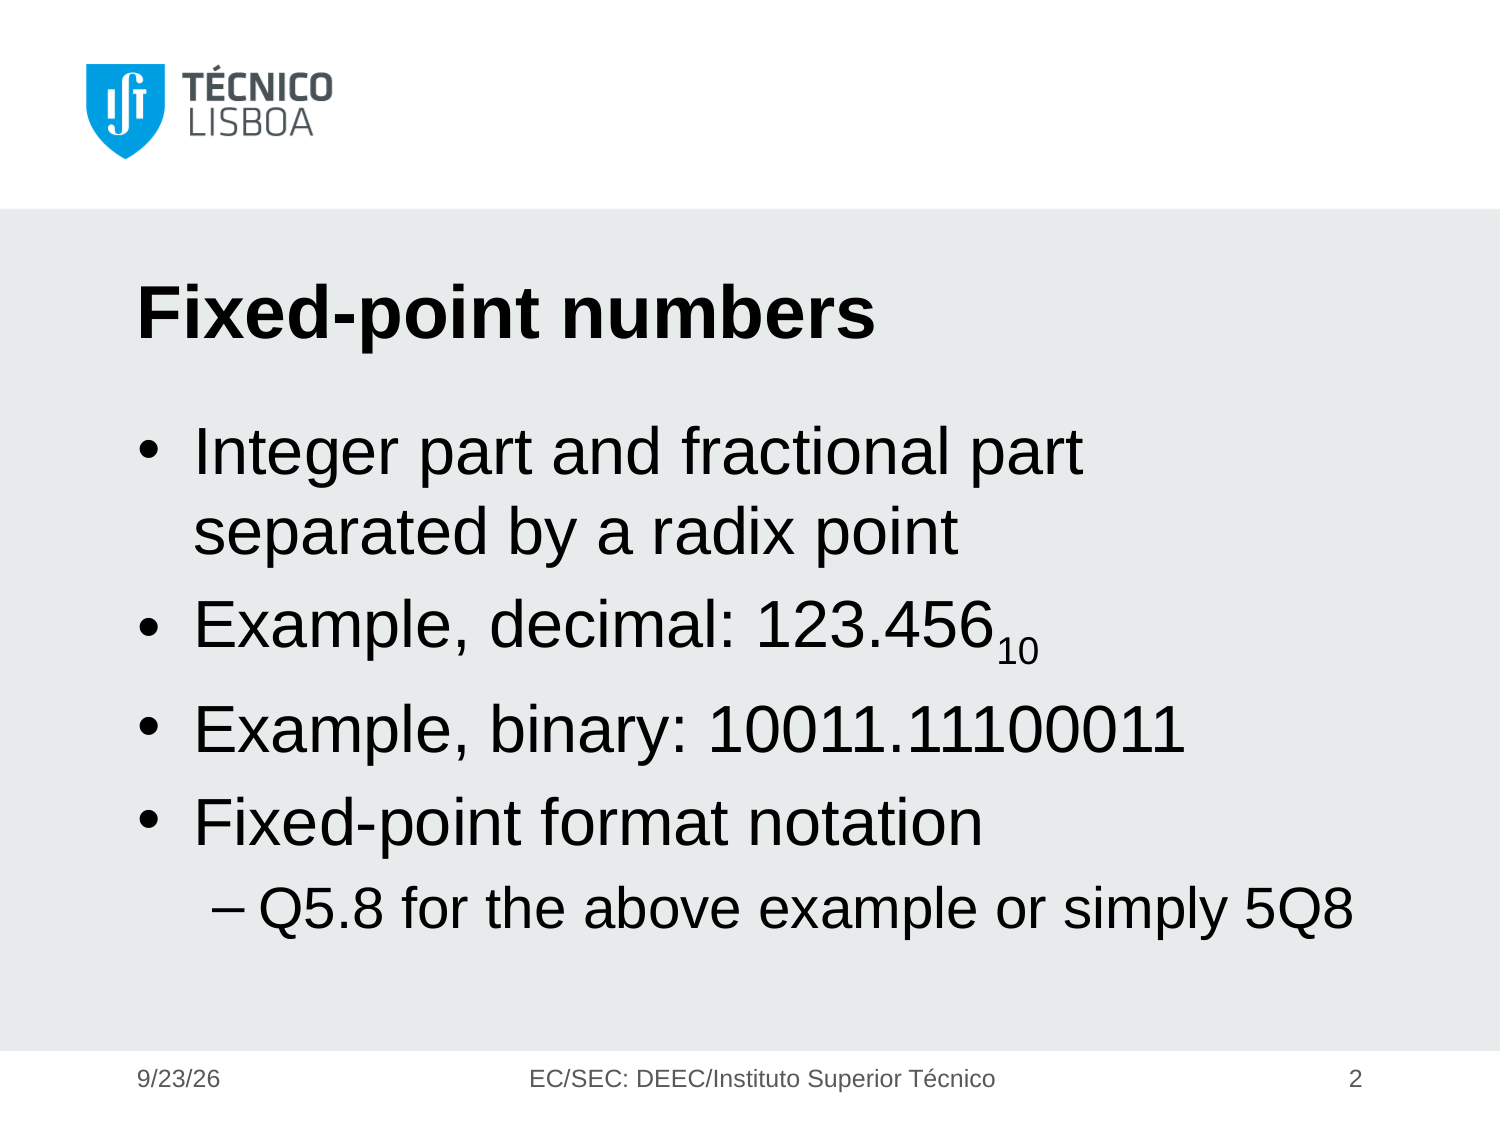

# Fixed-point numbers
Integer part and fractional part separated by a radix point
Example, decimal: 123.45610
Example, binary: 10011.11100011
Fixed-point format notation
Q5.8 for the above example or simply 5Q8
EC/SEC: DEEC/Instituto Superior Técnico
1